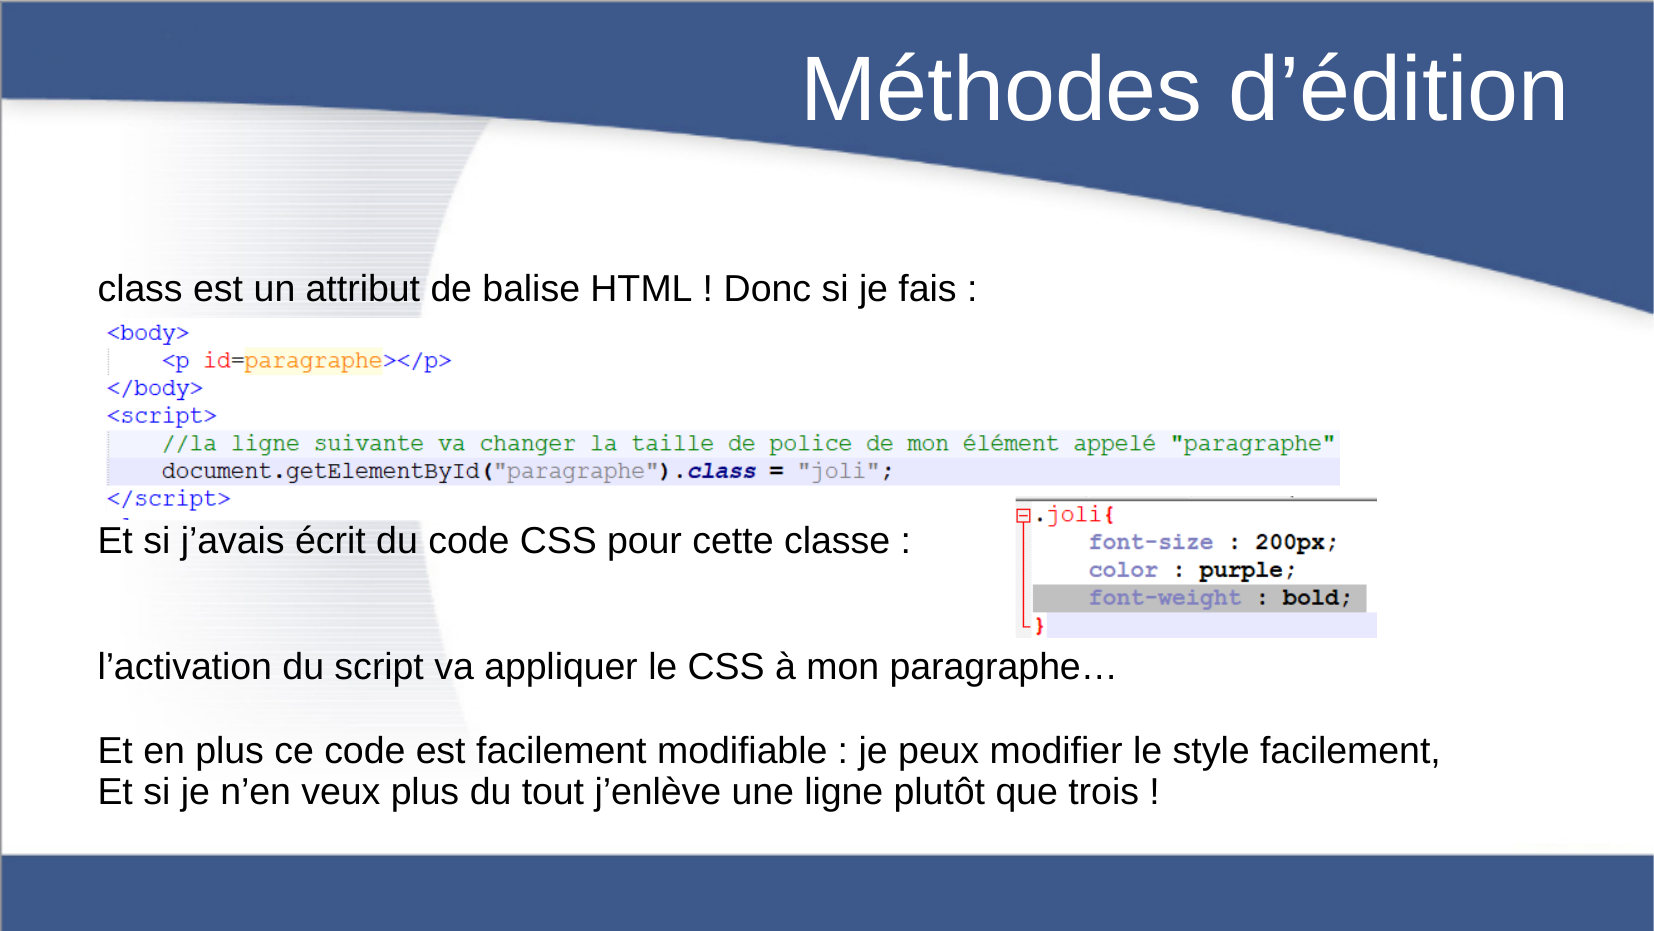

# Méthodes d’édition
class est un attribut de balise HTML ! Donc si je fais :
Et si j’avais écrit du code CSS pour cette classe :
l’activation du script va appliquer le CSS à mon paragraphe…
Et en plus ce code est facilement modifiable : je peux modifier le style facilement,
Et si je n’en veux plus du tout j’enlève une ligne plutôt que trois !